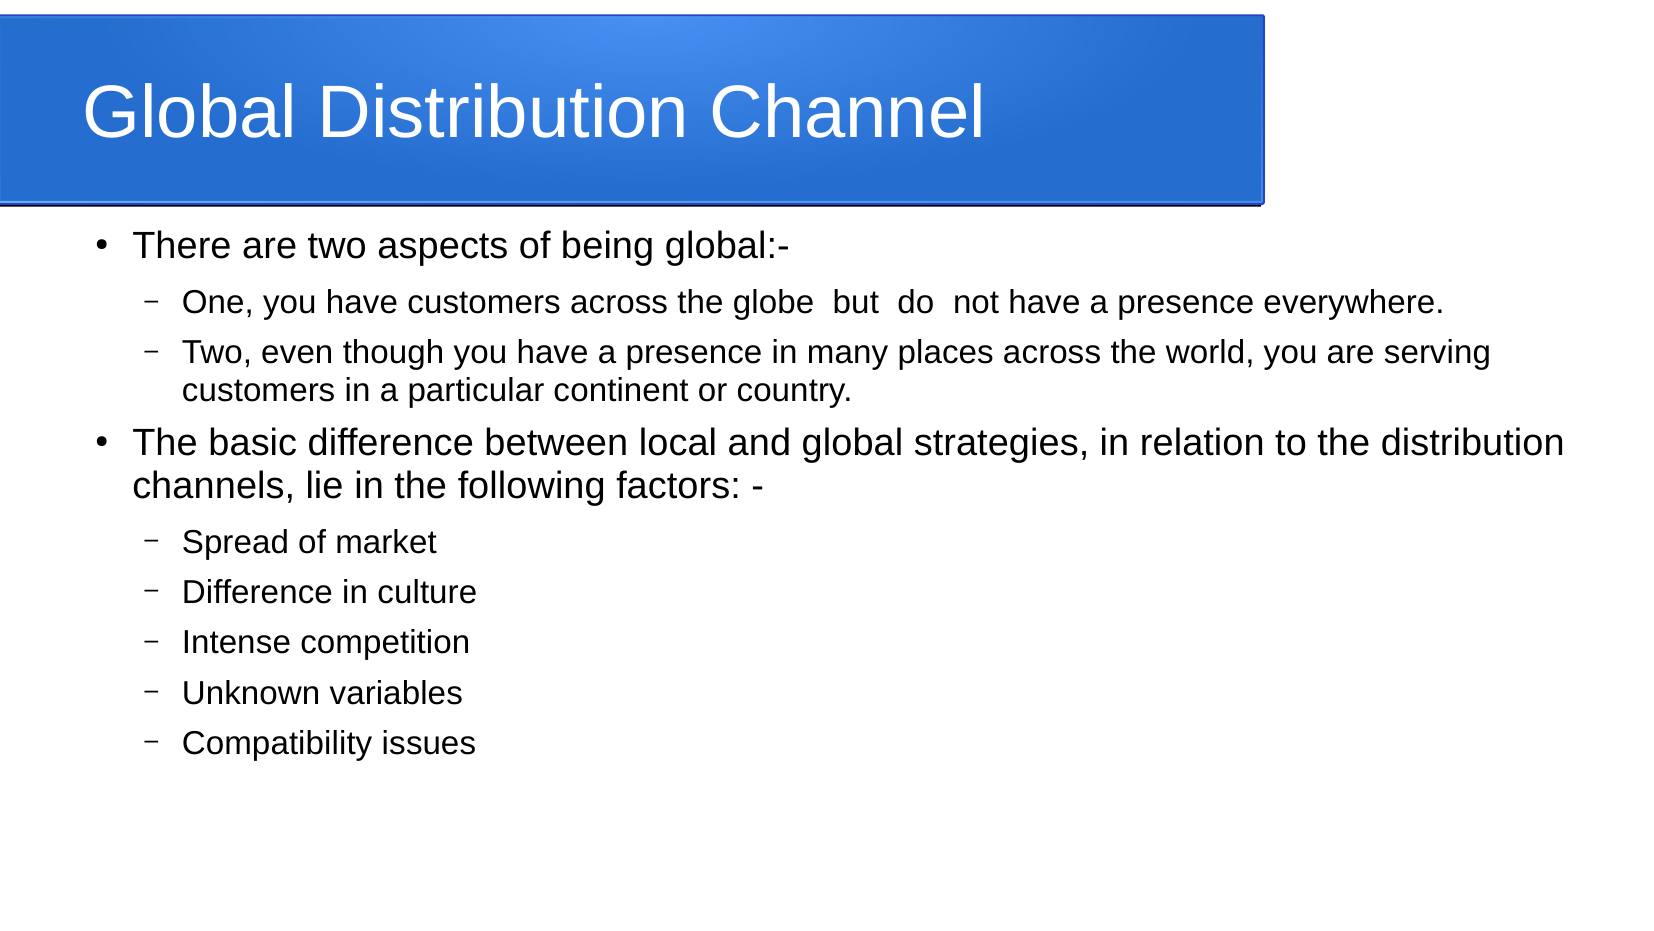

# Global Distribution Channel
There are two aspects of being global:-
One, you have customers across the globe but do not have a presence everywhere.
Two, even though you have a presence in many places across the world, you are serving customers in a particular continent or country.
The basic difference between local and global strategies, in relation to the distribution channels, lie in the following factors: -
Spread of market
Difference in culture
Intense competition
Unknown variables
Compatibility issues